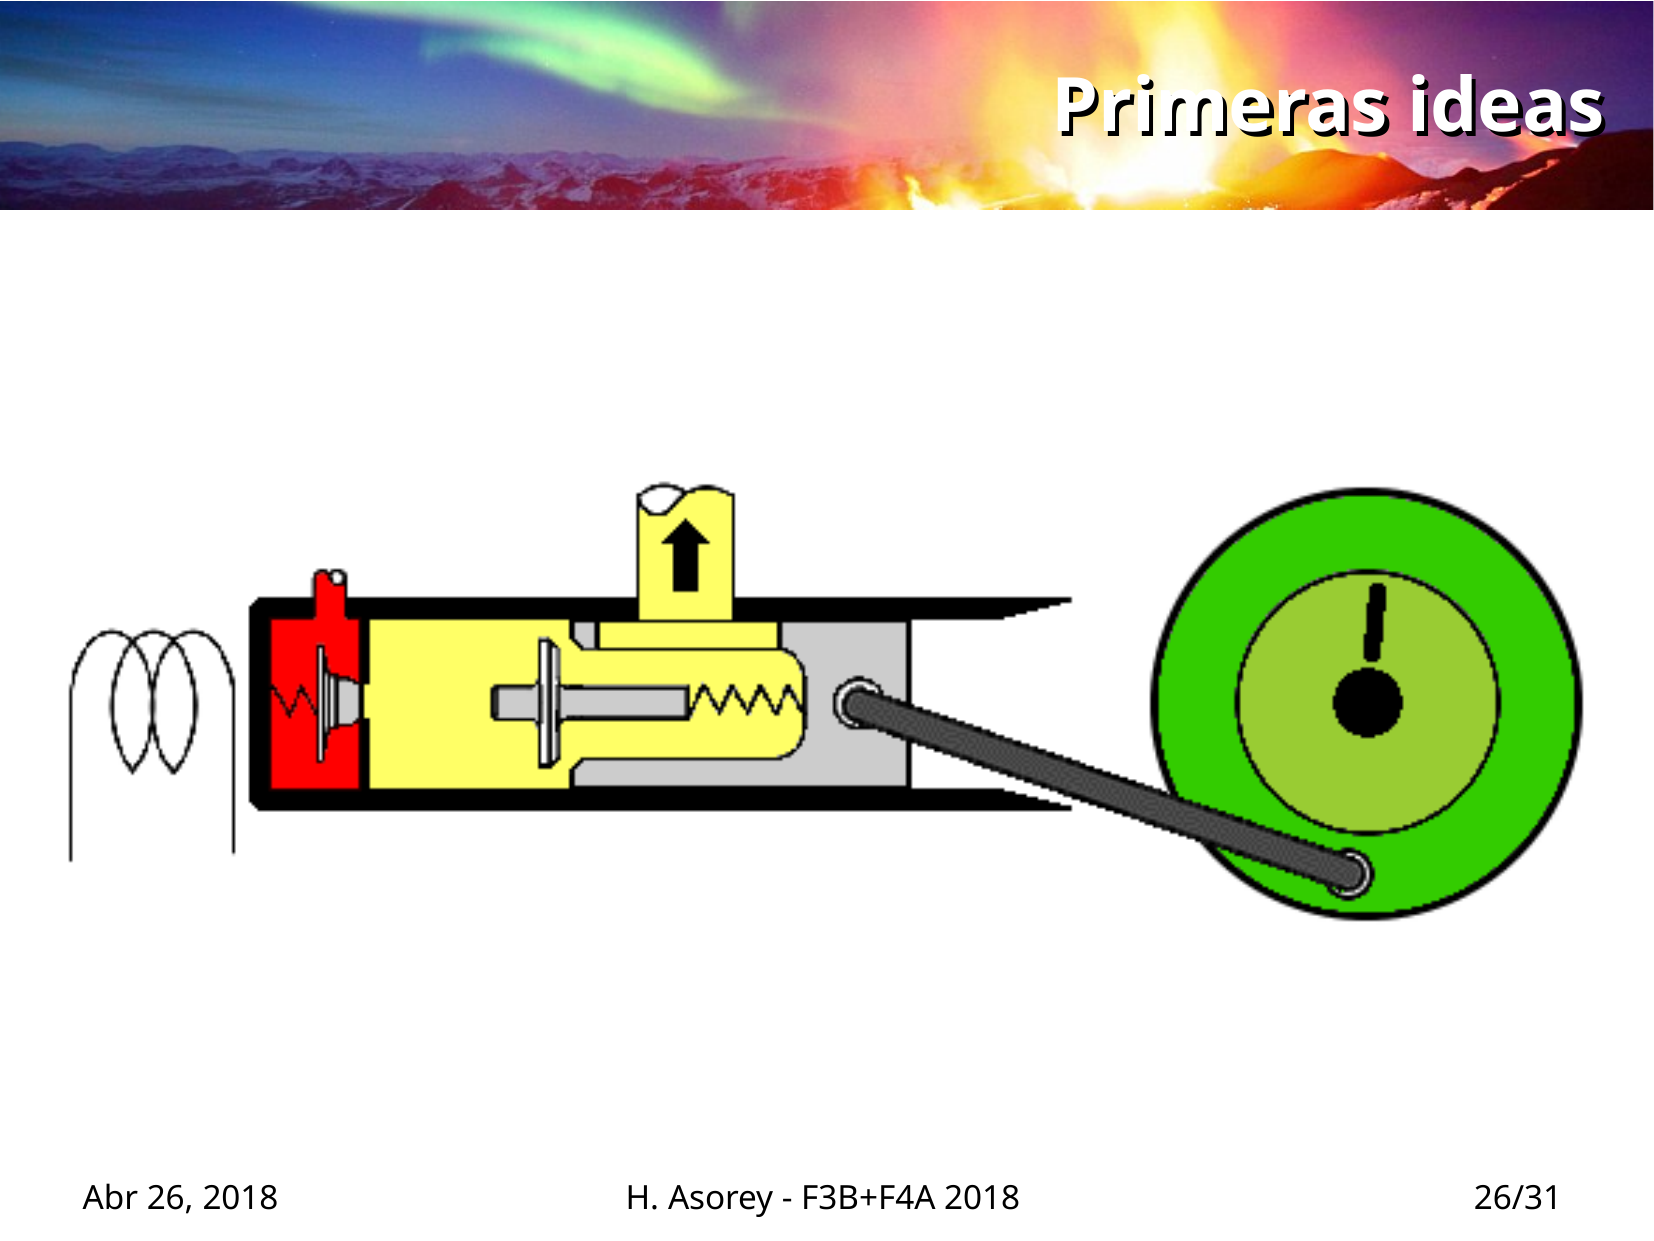

# Primeras ideas
Abr 26, 2018
H. Asorey - F3B+F4A 2018
26